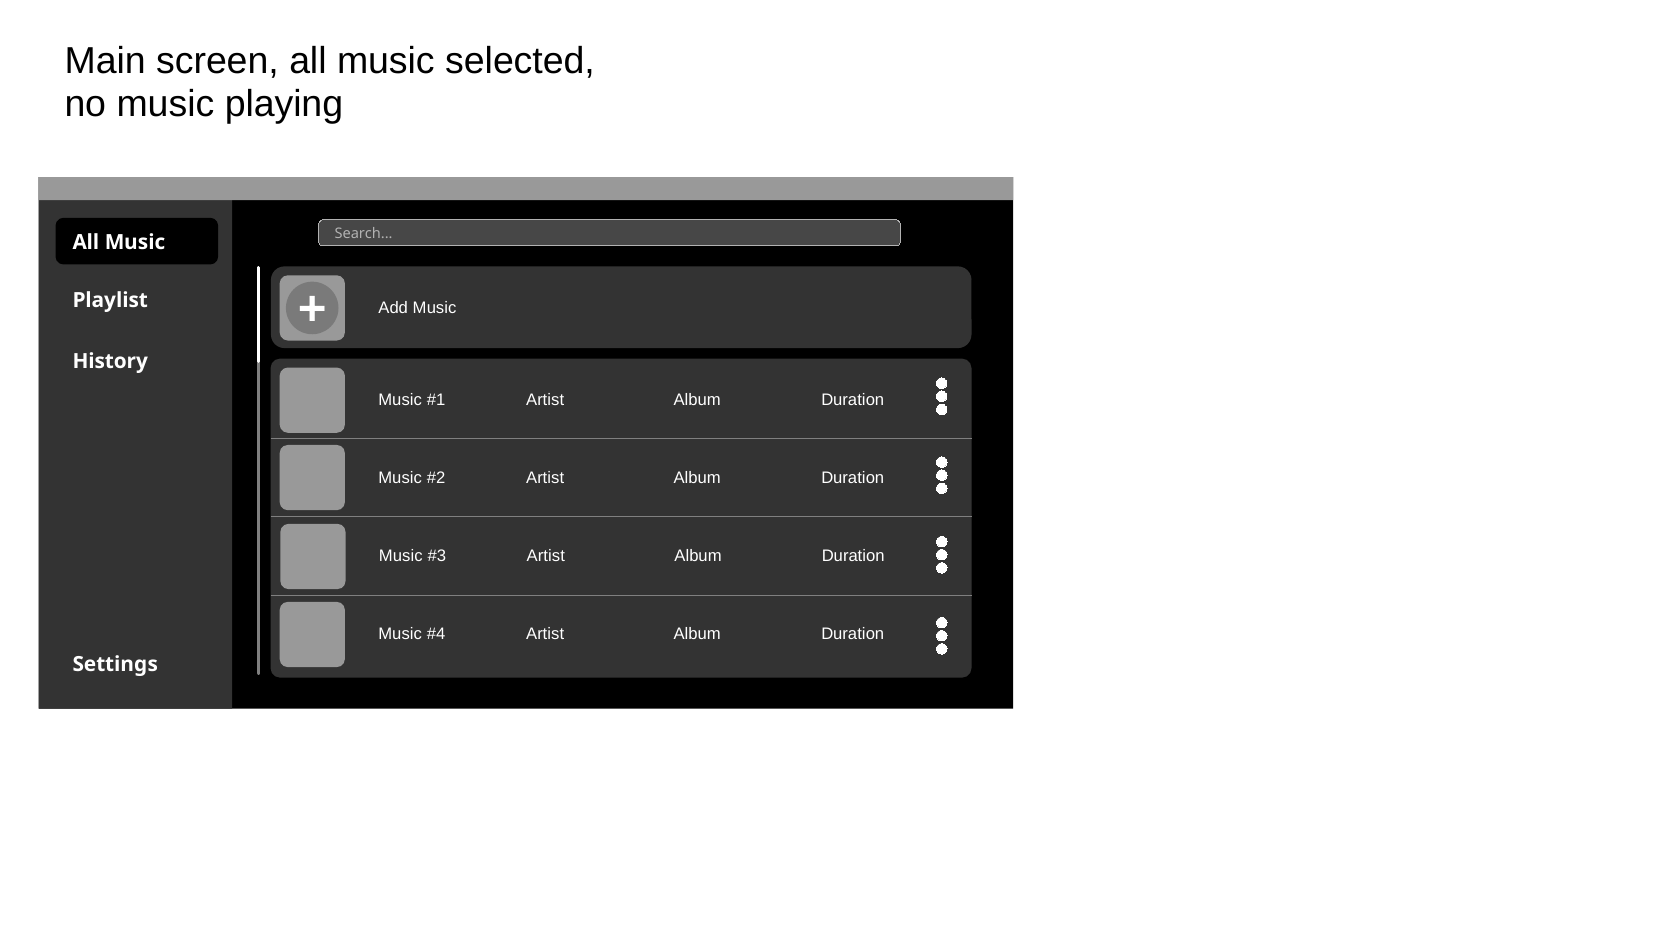

Main screen, all music selected, no music playing
All Music
Search...
+
Add Music
+
Playlist
History
Music #1		Artist		Album		Duration
Music #2		Artist		Album		Duration
Music #3		Artist		Album		Duration
Music #4		Artist		Album		Duration
Settings